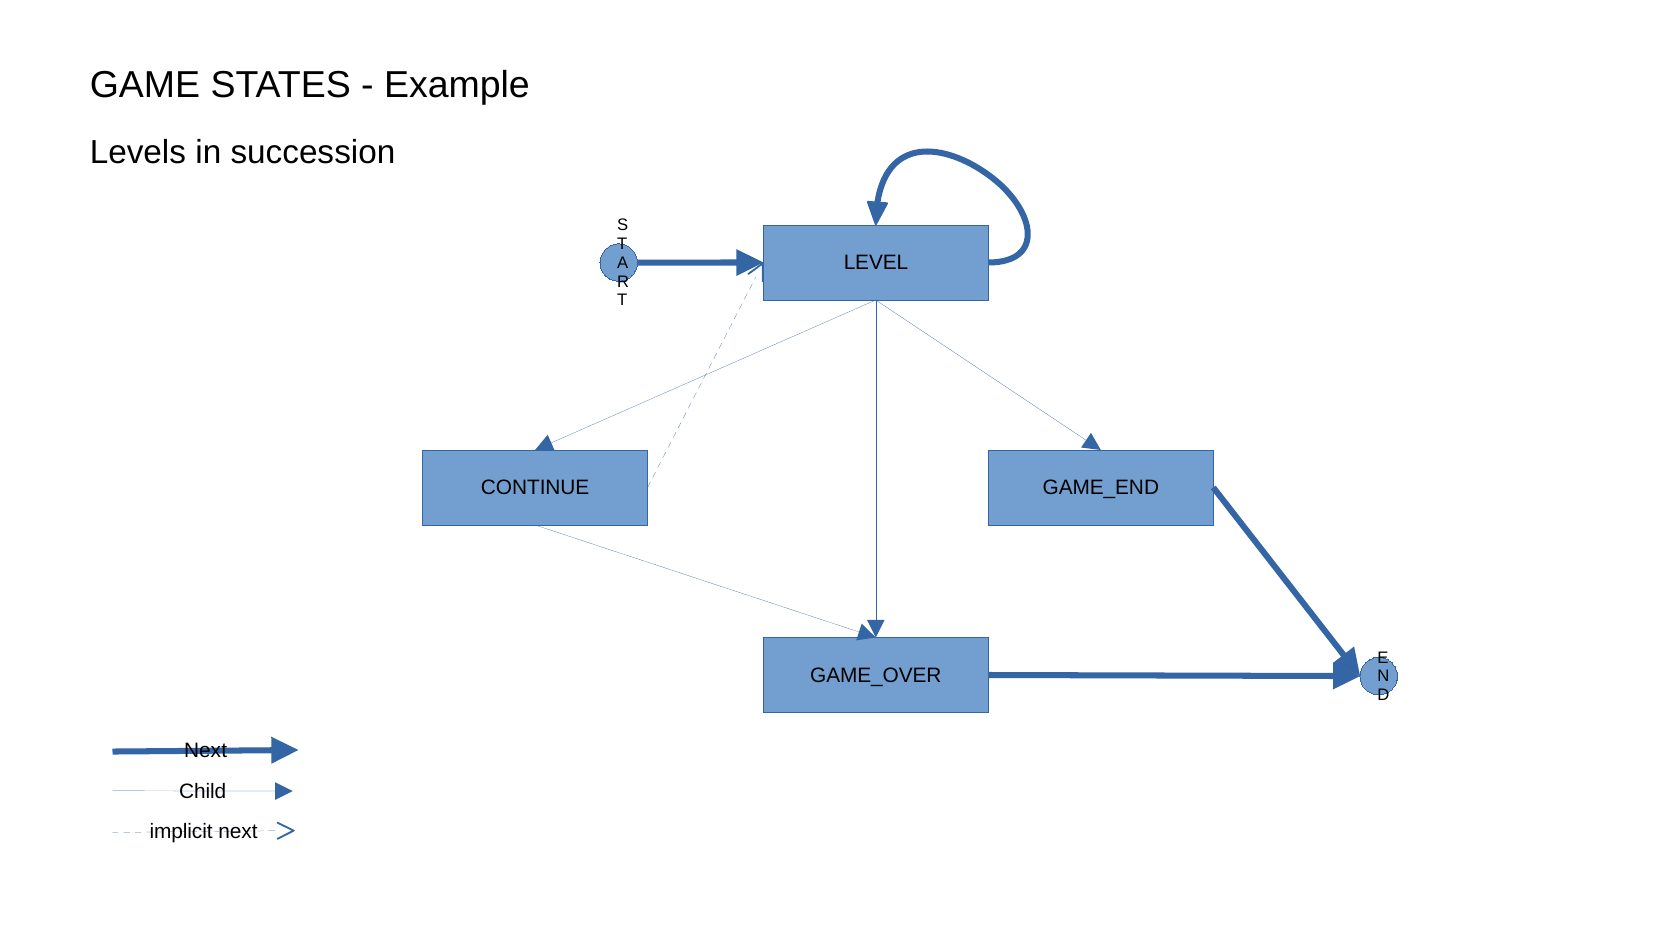

GAME STATES - Example
Levels in succession
LEVEL
START
CONTINUE
GAME_END
GAME_OVER
END